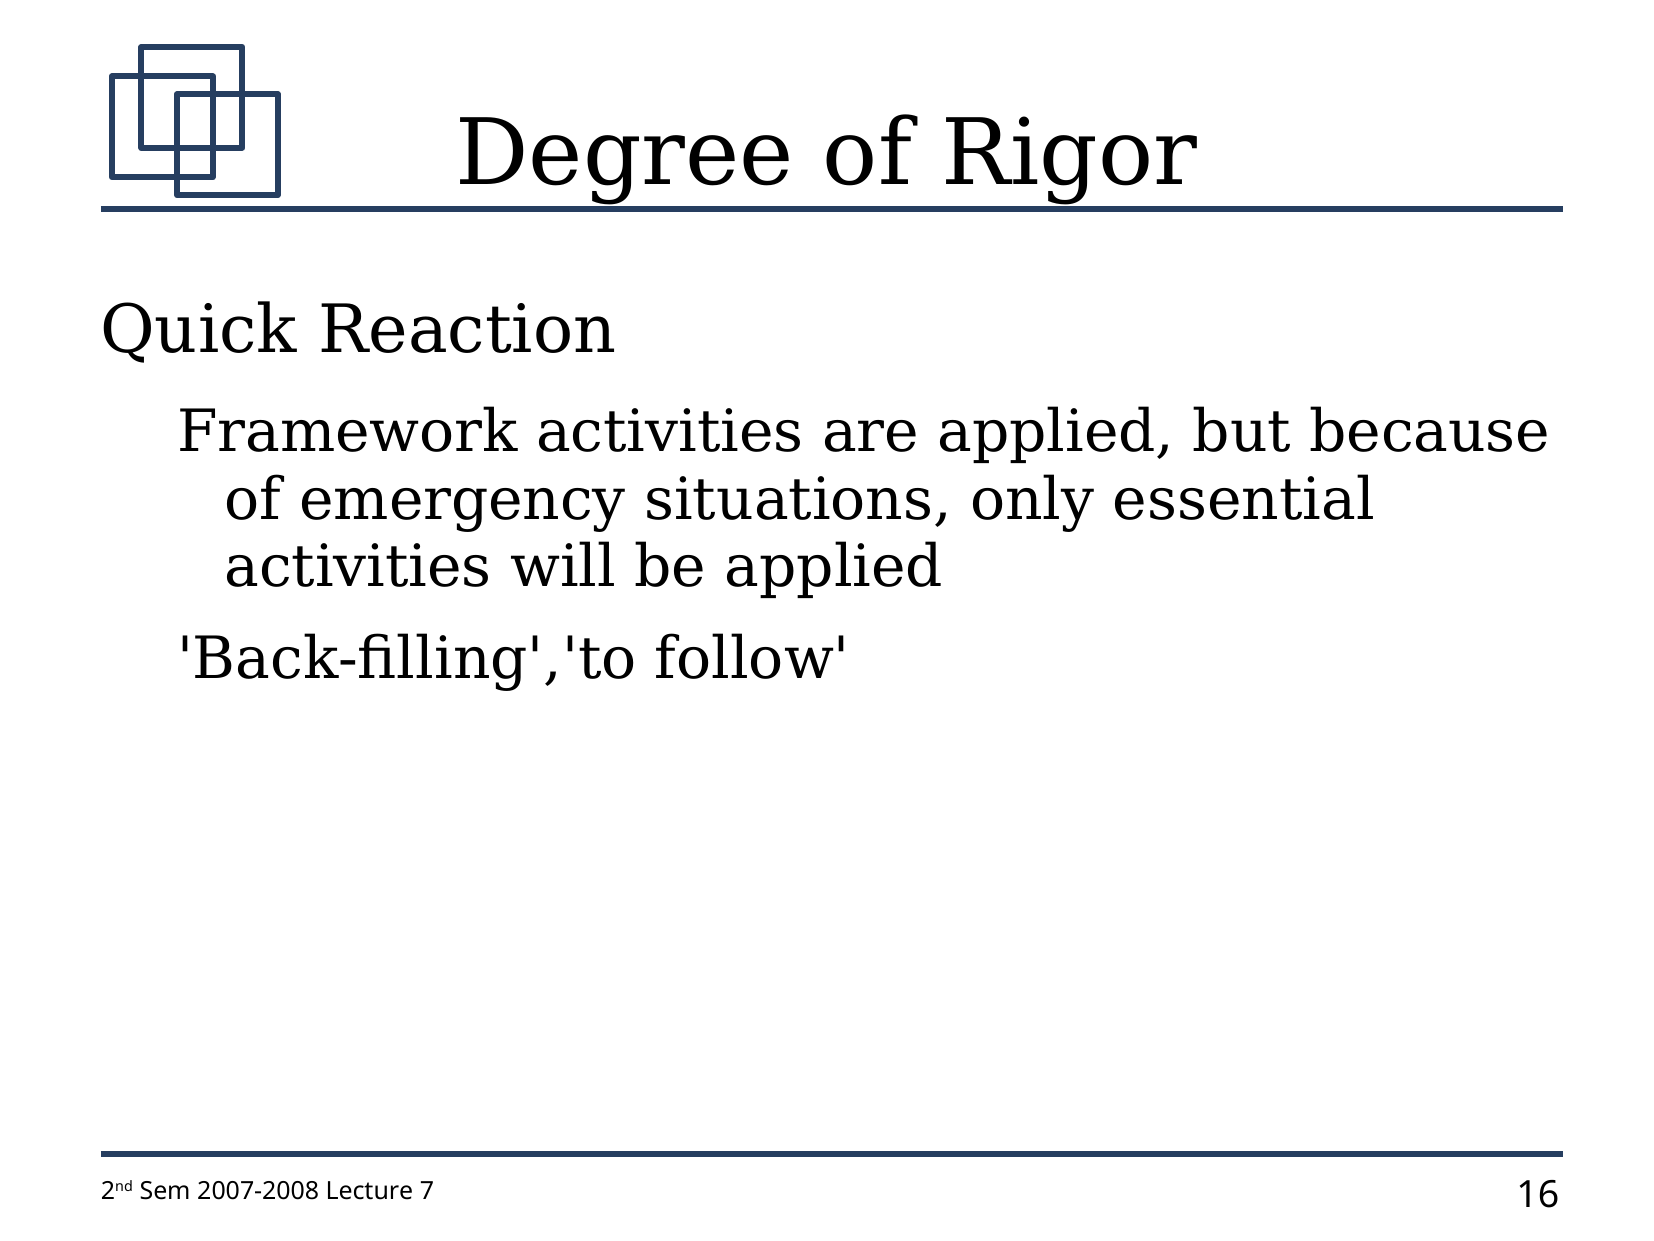

# Degree of Rigor
Quick Reaction
Framework activities are applied, but because of emergency situations, only essential activities will be applied
'Back-filling','to follow'